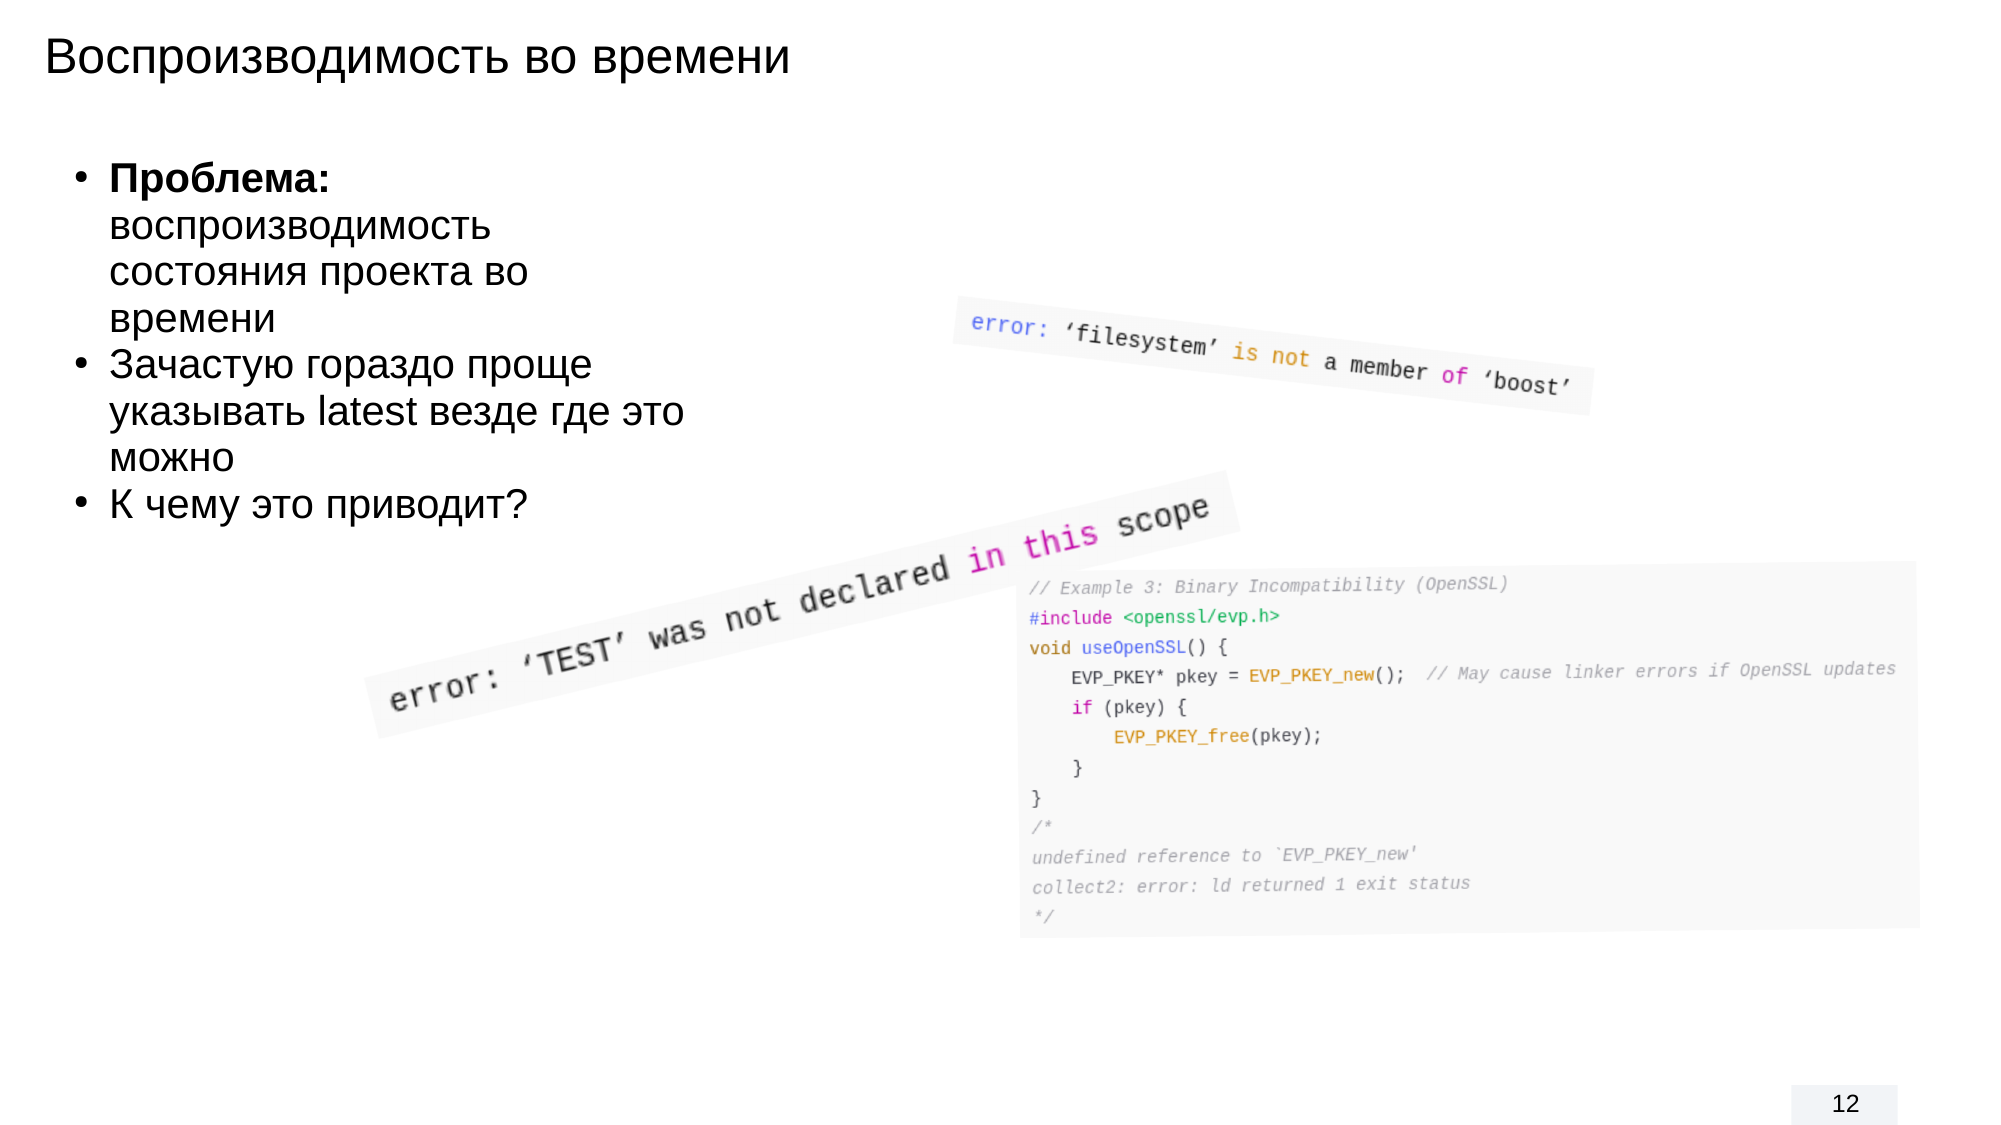

Воспроизводимость во времени
Проблема: воспроизводимость состояния проекта во времени
Зачастую гораздо проще указывать latest везде где это можно
К чему это приводит?